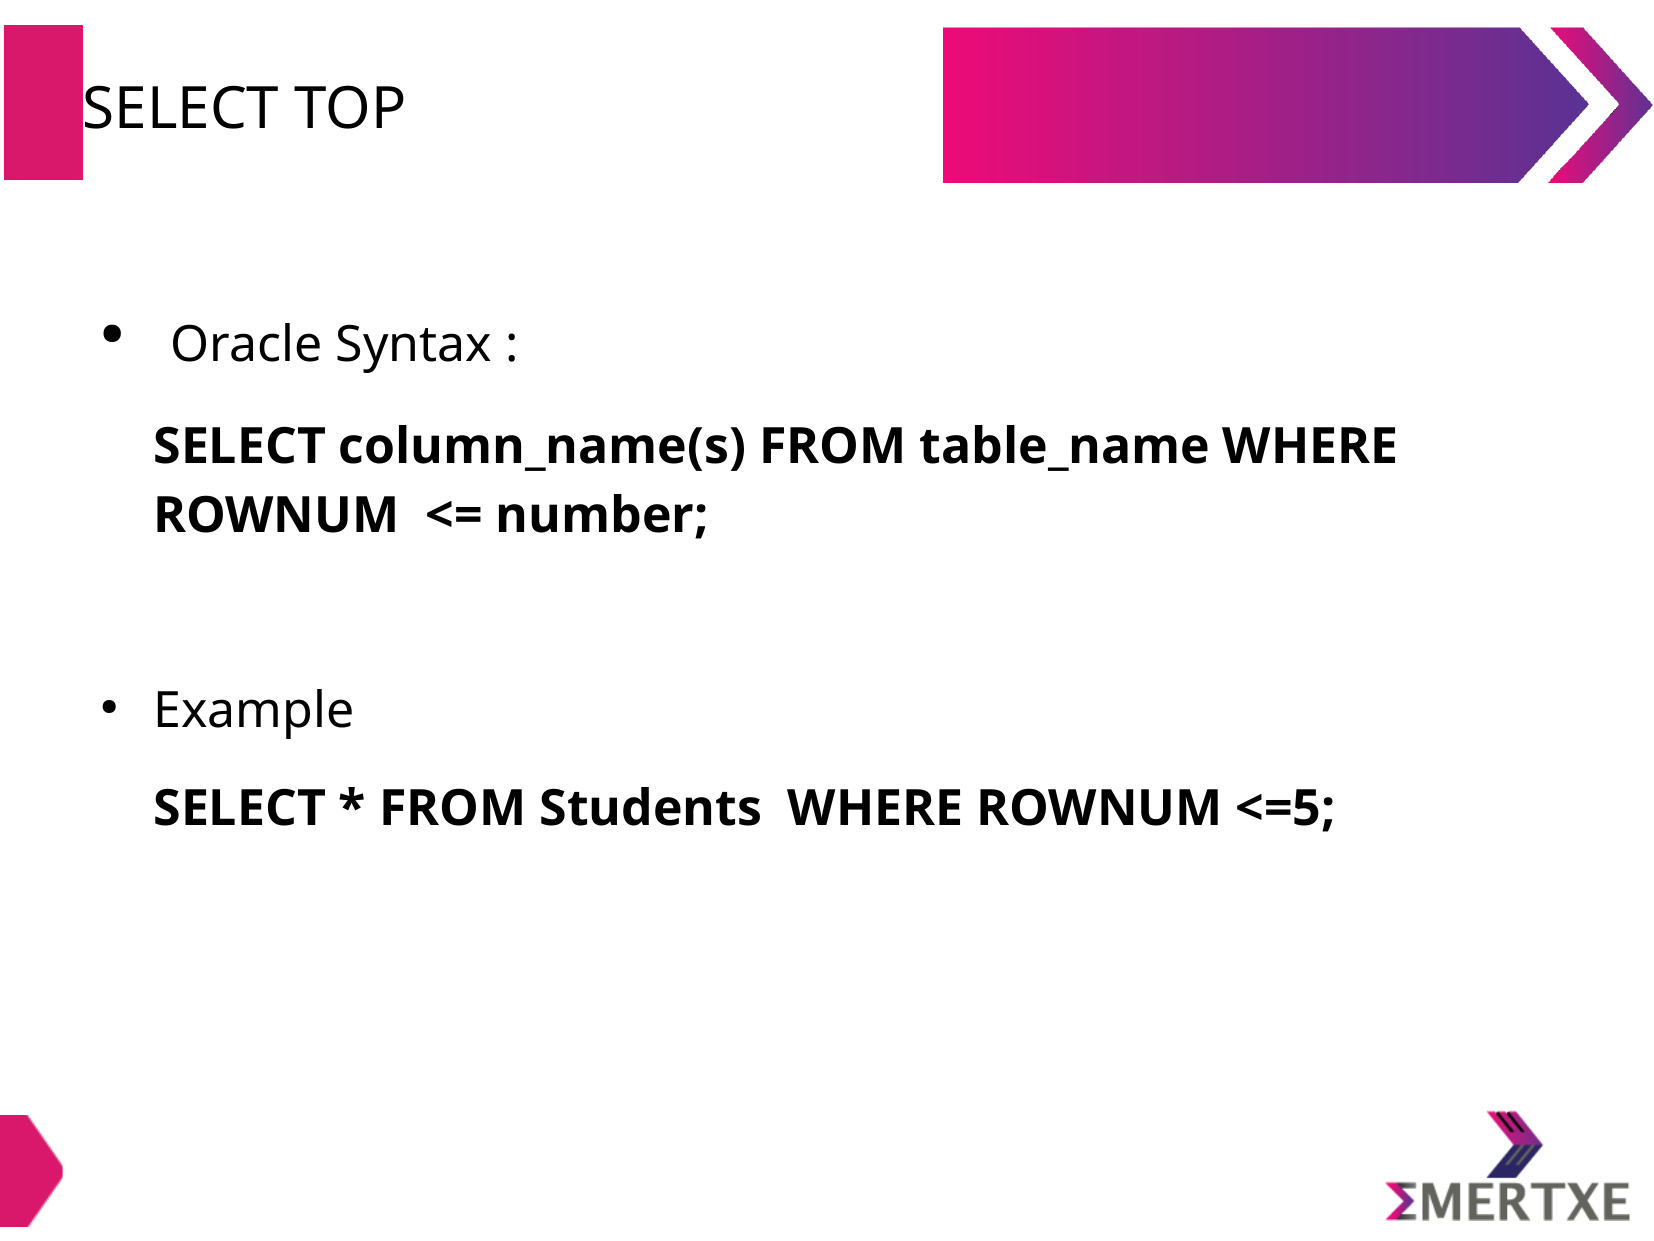

# SELECT TOP
 Oracle Syntax :
SELECT column_name(s) FROM table_name WHERE ROWNUM <= number;
Example
SELECT * FROM Students WHERE ROWNUM <=5;